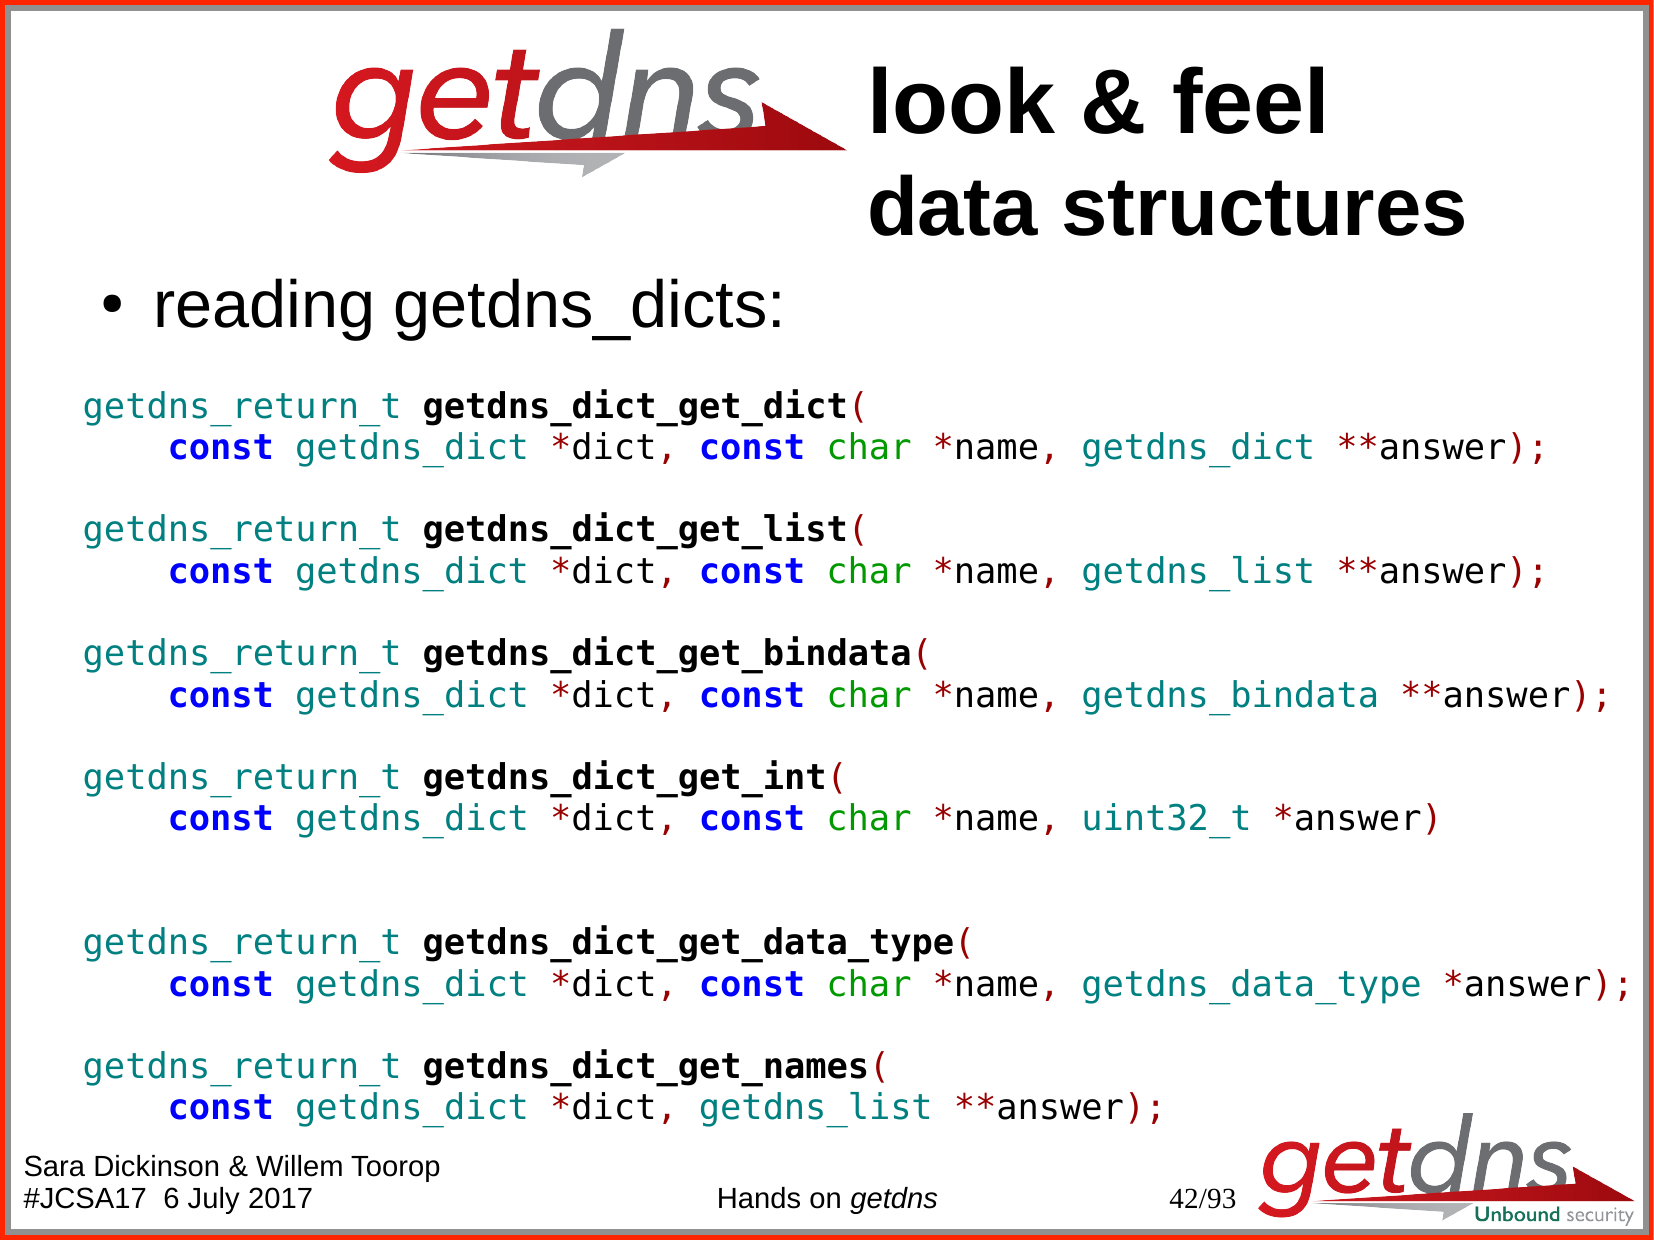

look & feel
							 data structures
# reading getdns_dicts:
getdns_return_t getdns_dict_get_dict(
 const getdns_dict *dict, const char *name, getdns_dict **answer);
getdns_return_t getdns_dict_get_list(
 const getdns_dict *dict, const char *name, getdns_list **answer);
getdns_return_t getdns_dict_get_bindata(
 const getdns_dict *dict, const char *name, getdns_bindata **answer);
getdns_return_t getdns_dict_get_int(
 const getdns_dict *dict, const char *name, uint32_t *answer)
getdns_return_t getdns_dict_get_data_type(
 const getdns_dict *dict, const char *name, getdns_data_type *answer);
getdns_return_t getdns_dict_get_names(
 const getdns_dict *dict, getdns_list **answer);
42